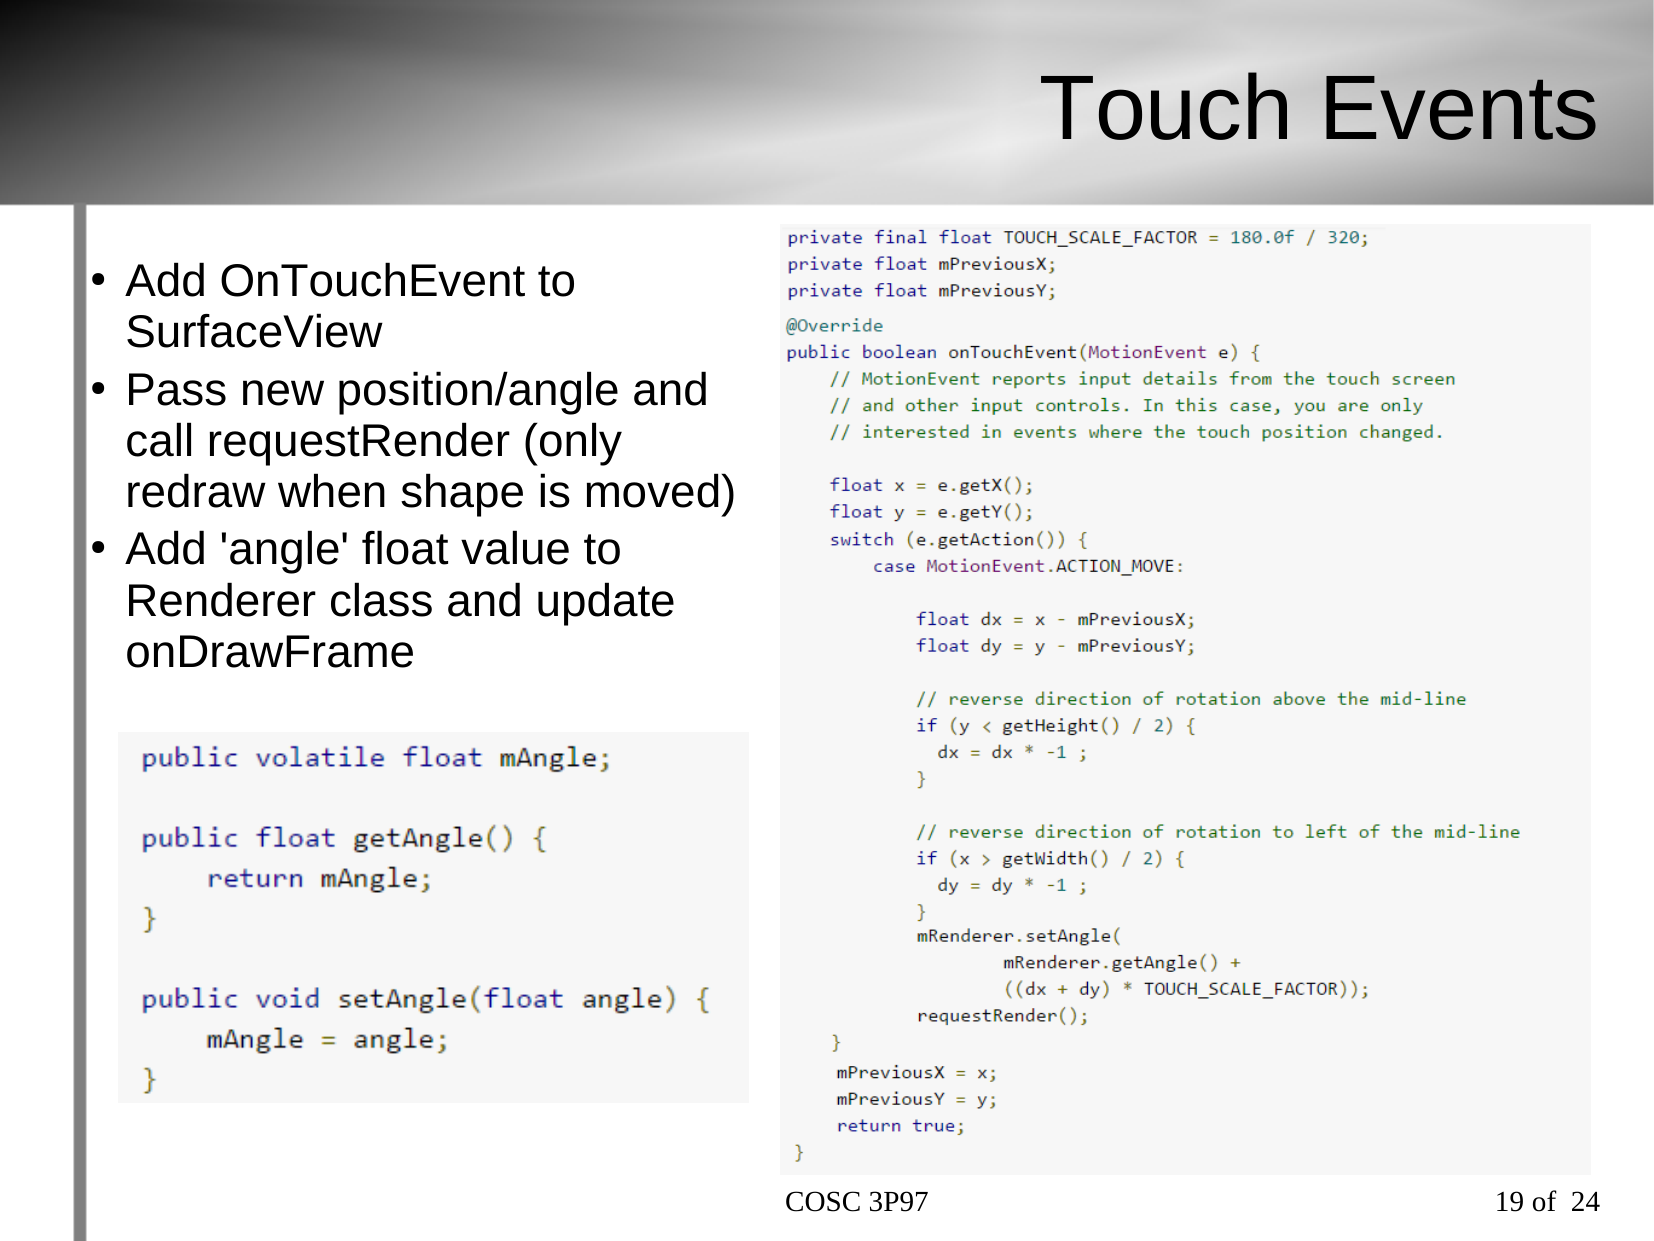

# Touch Events
Add OnTouchEvent to SurfaceView
Pass new position/angle and call requestRender (only redraw when shape is moved)
Add 'angle' float value to Renderer class and update onDrawFrame
COSC 3P97
19